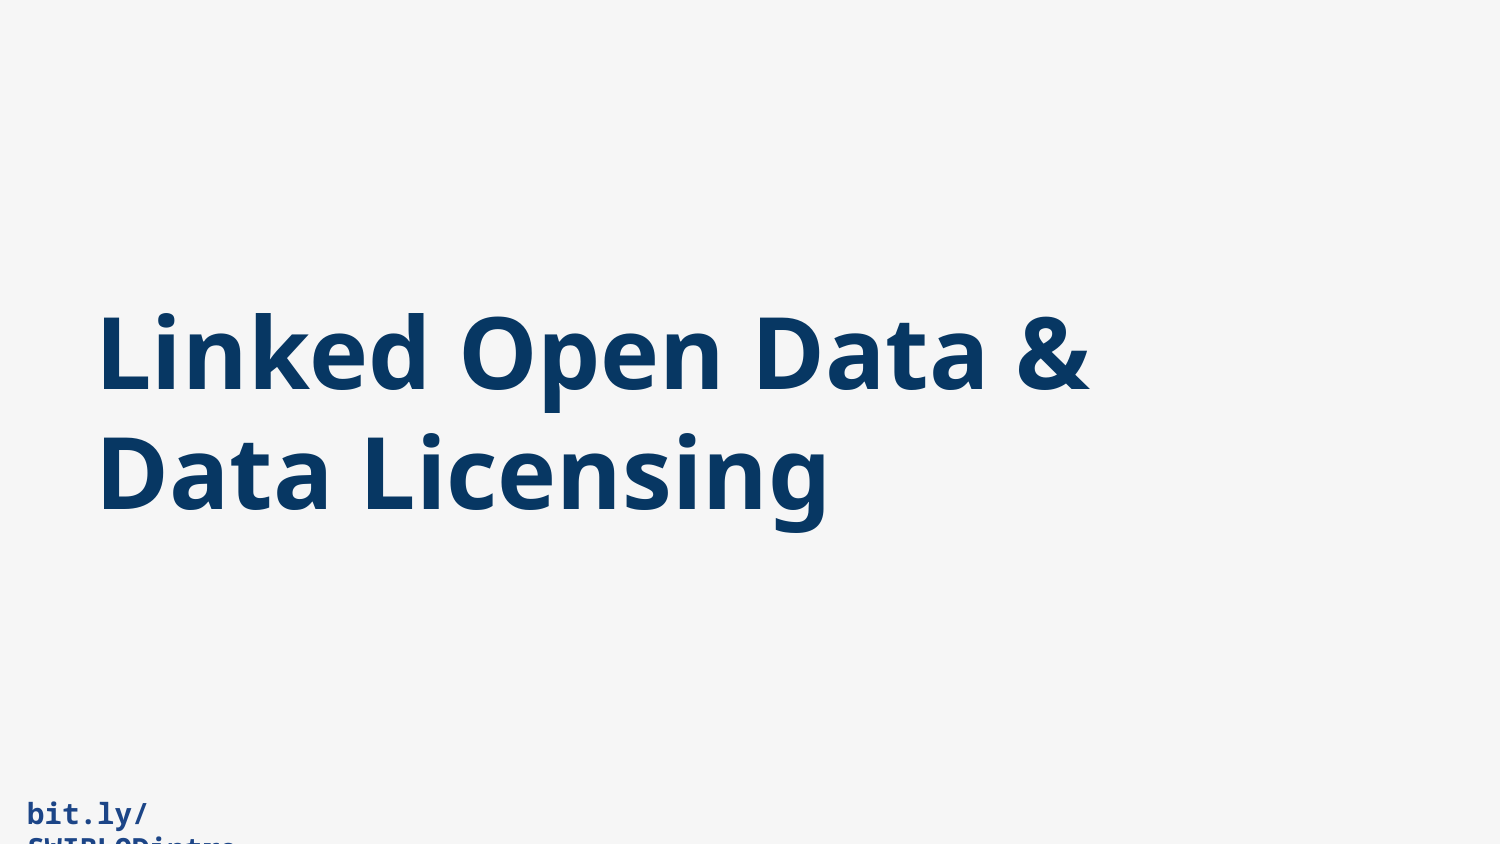

# Linked Open Data & Data Licensing